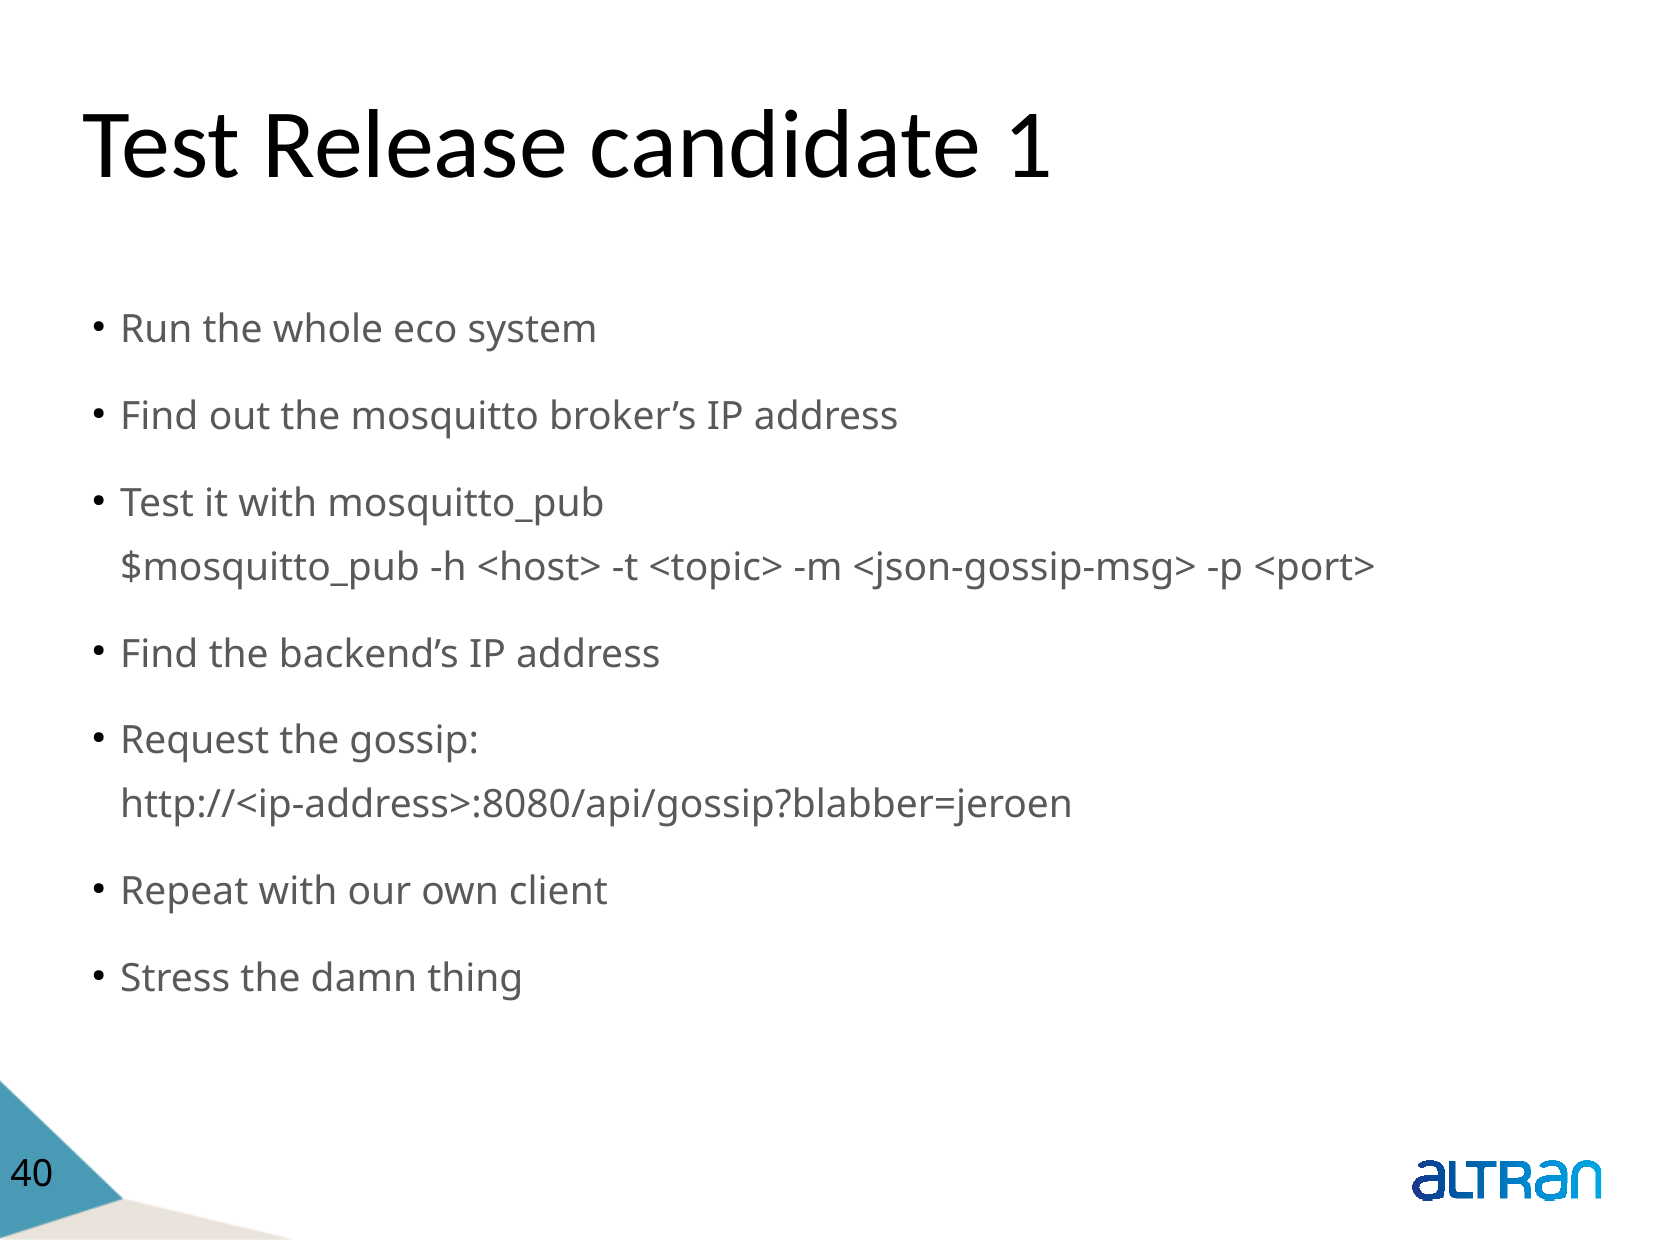

# Test Release candidate 1
Run the whole eco system
Find out the mosquitto broker’s IP address
Test it with mosquitto_pub
$mosquitto_pub -h <host> -t <topic> -m <json-gossip-msg> -p <port>
Find the backend’s IP address
Request the gossip:
http://<ip-address>:8080/api/gossip?blabber=jeroen
Repeat with our own client
Stress the damn thing
40